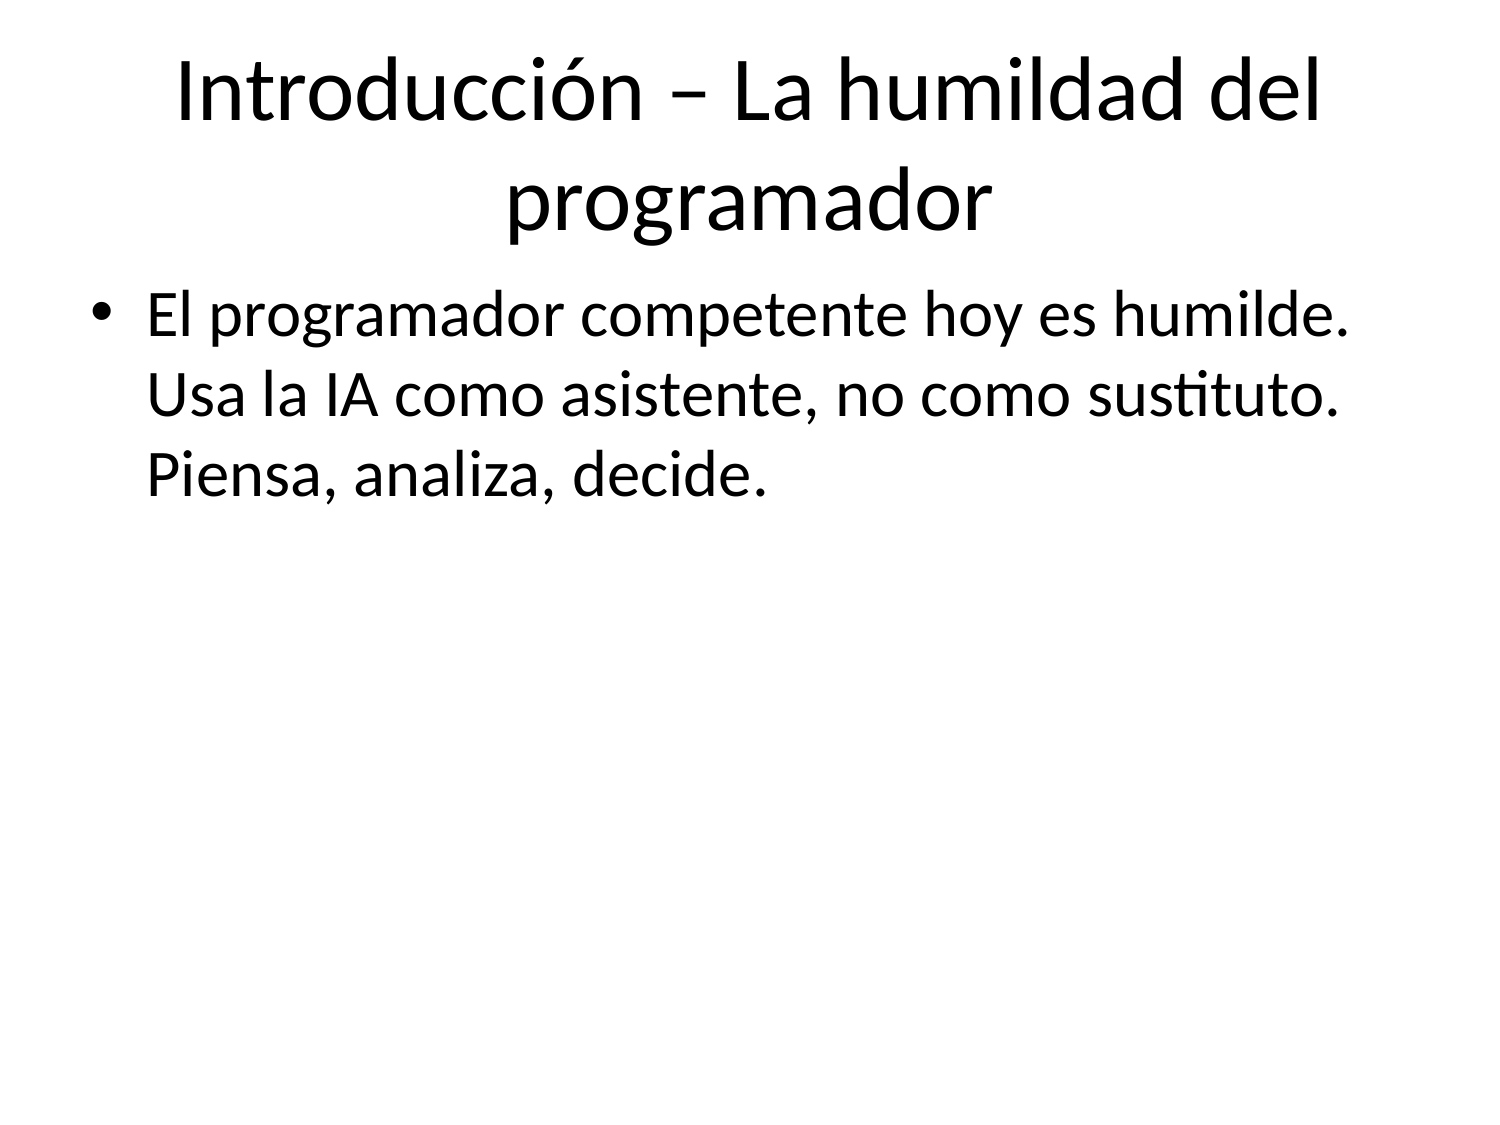

# Introducción – La humildad del programador
El programador competente hoy es humilde. Usa la IA como asistente, no como sustituto. Piensa, analiza, decide.